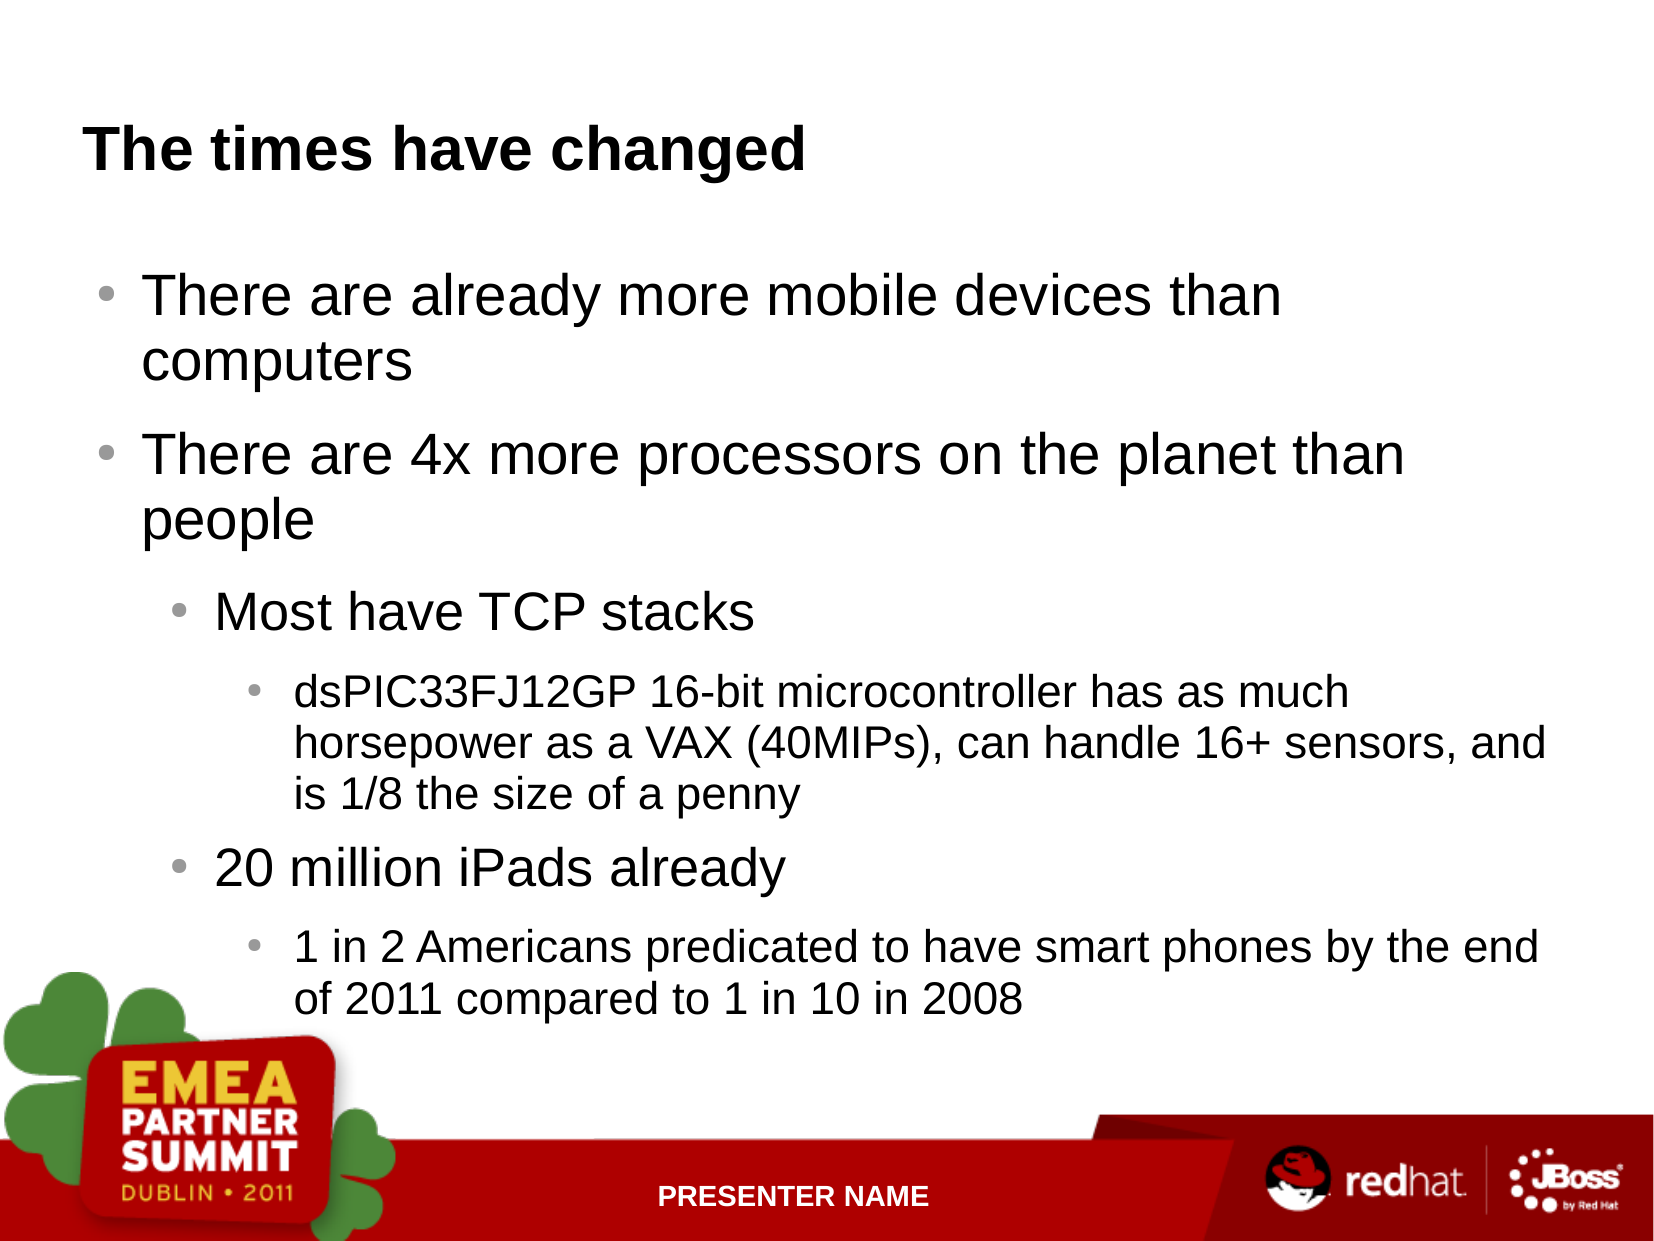

# The times have changed
There are already more mobile devices than computers
There are 4x more processors on the planet than people
Most have TCP stacks
dsPIC33FJ12GP 16-bit microcontroller has as much horsepower as a VAX (40MIPs), can handle 16+ sensors, and is 1/8 the size of a penny
20 million iPads already
1 in 2 Americans predicated to have smart phones by the end of 2011 compared to 1 in 10 in 2008